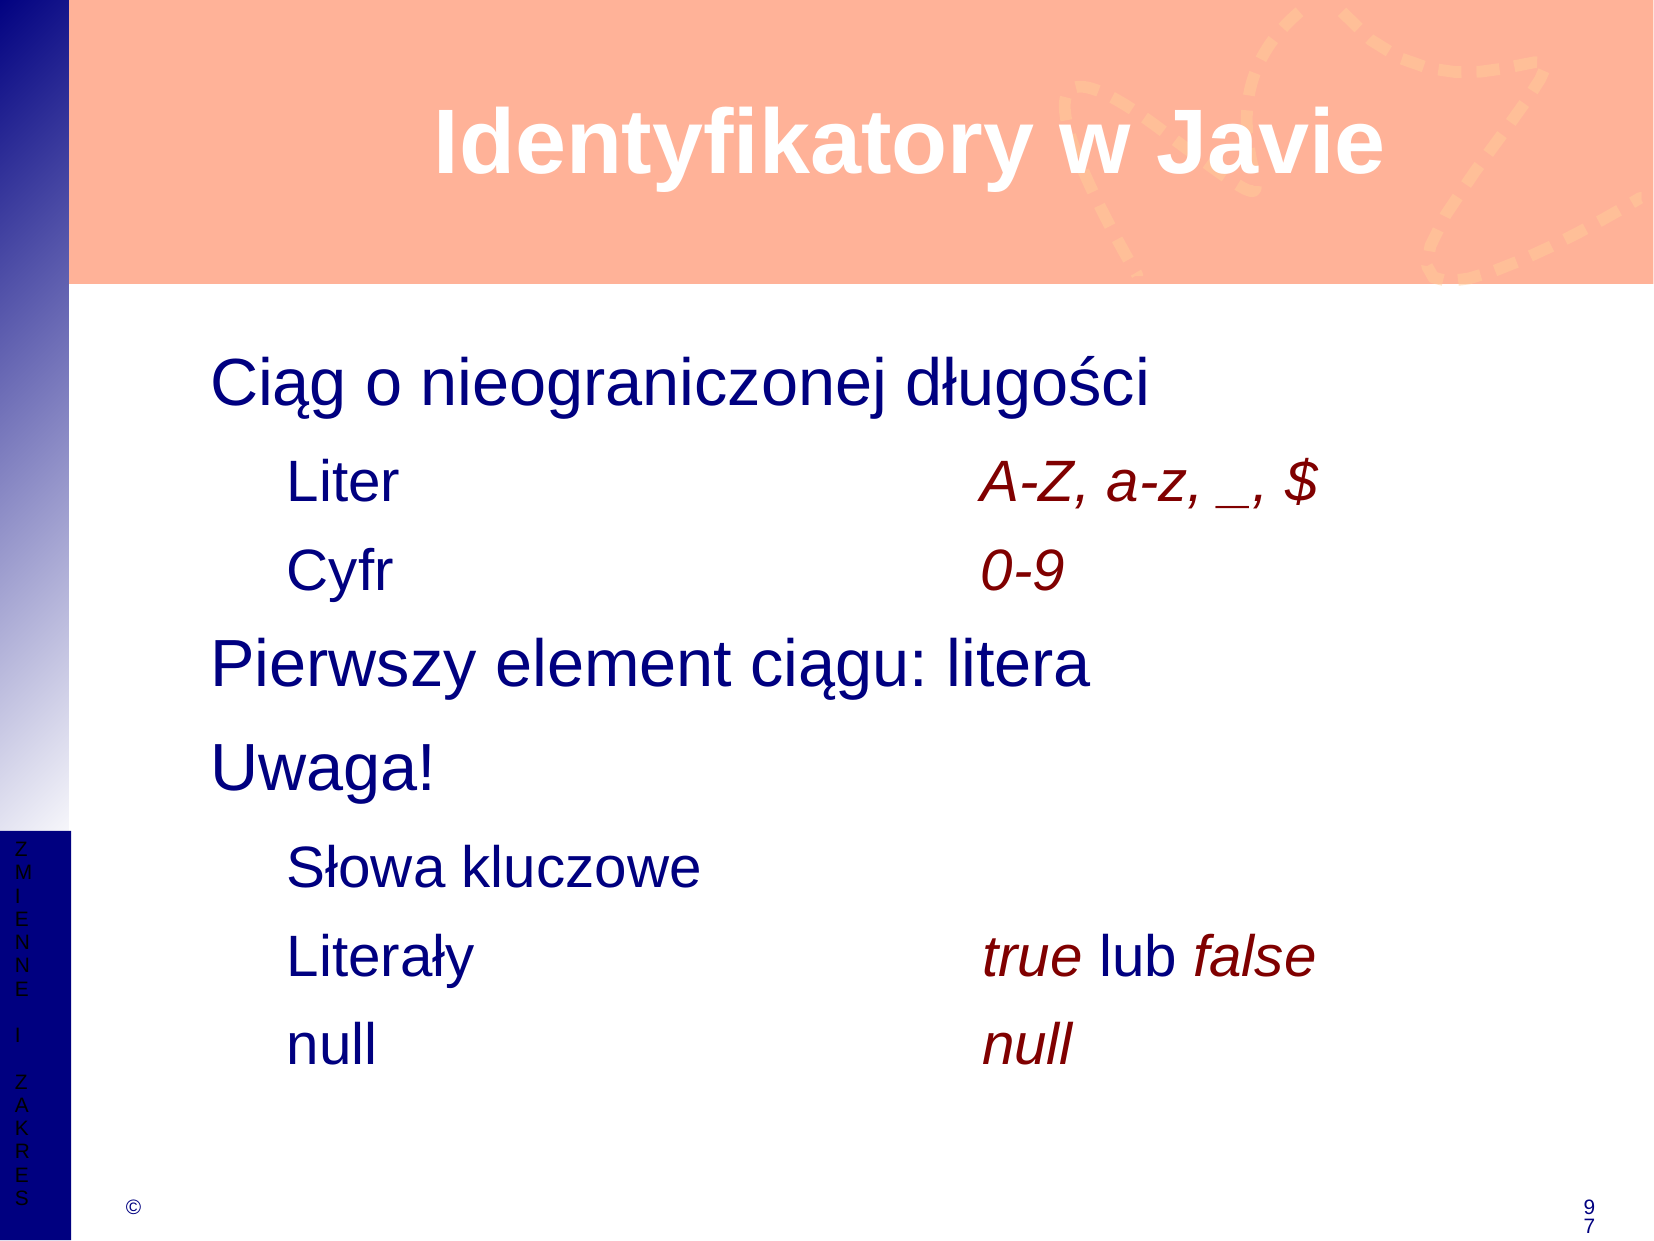

# Identyfikatory w Javie
Ciąg o nieograniczonej długości
Liter	A-Z, a-z, _, $
Cyfr	0-9
Pierwszy element ciągu: litera
Uwaga!
Słowa kluczowe
Literały	true lub false
null	null
Z
M
I
E
N
N
E
I
Z
A
K
R
E
S